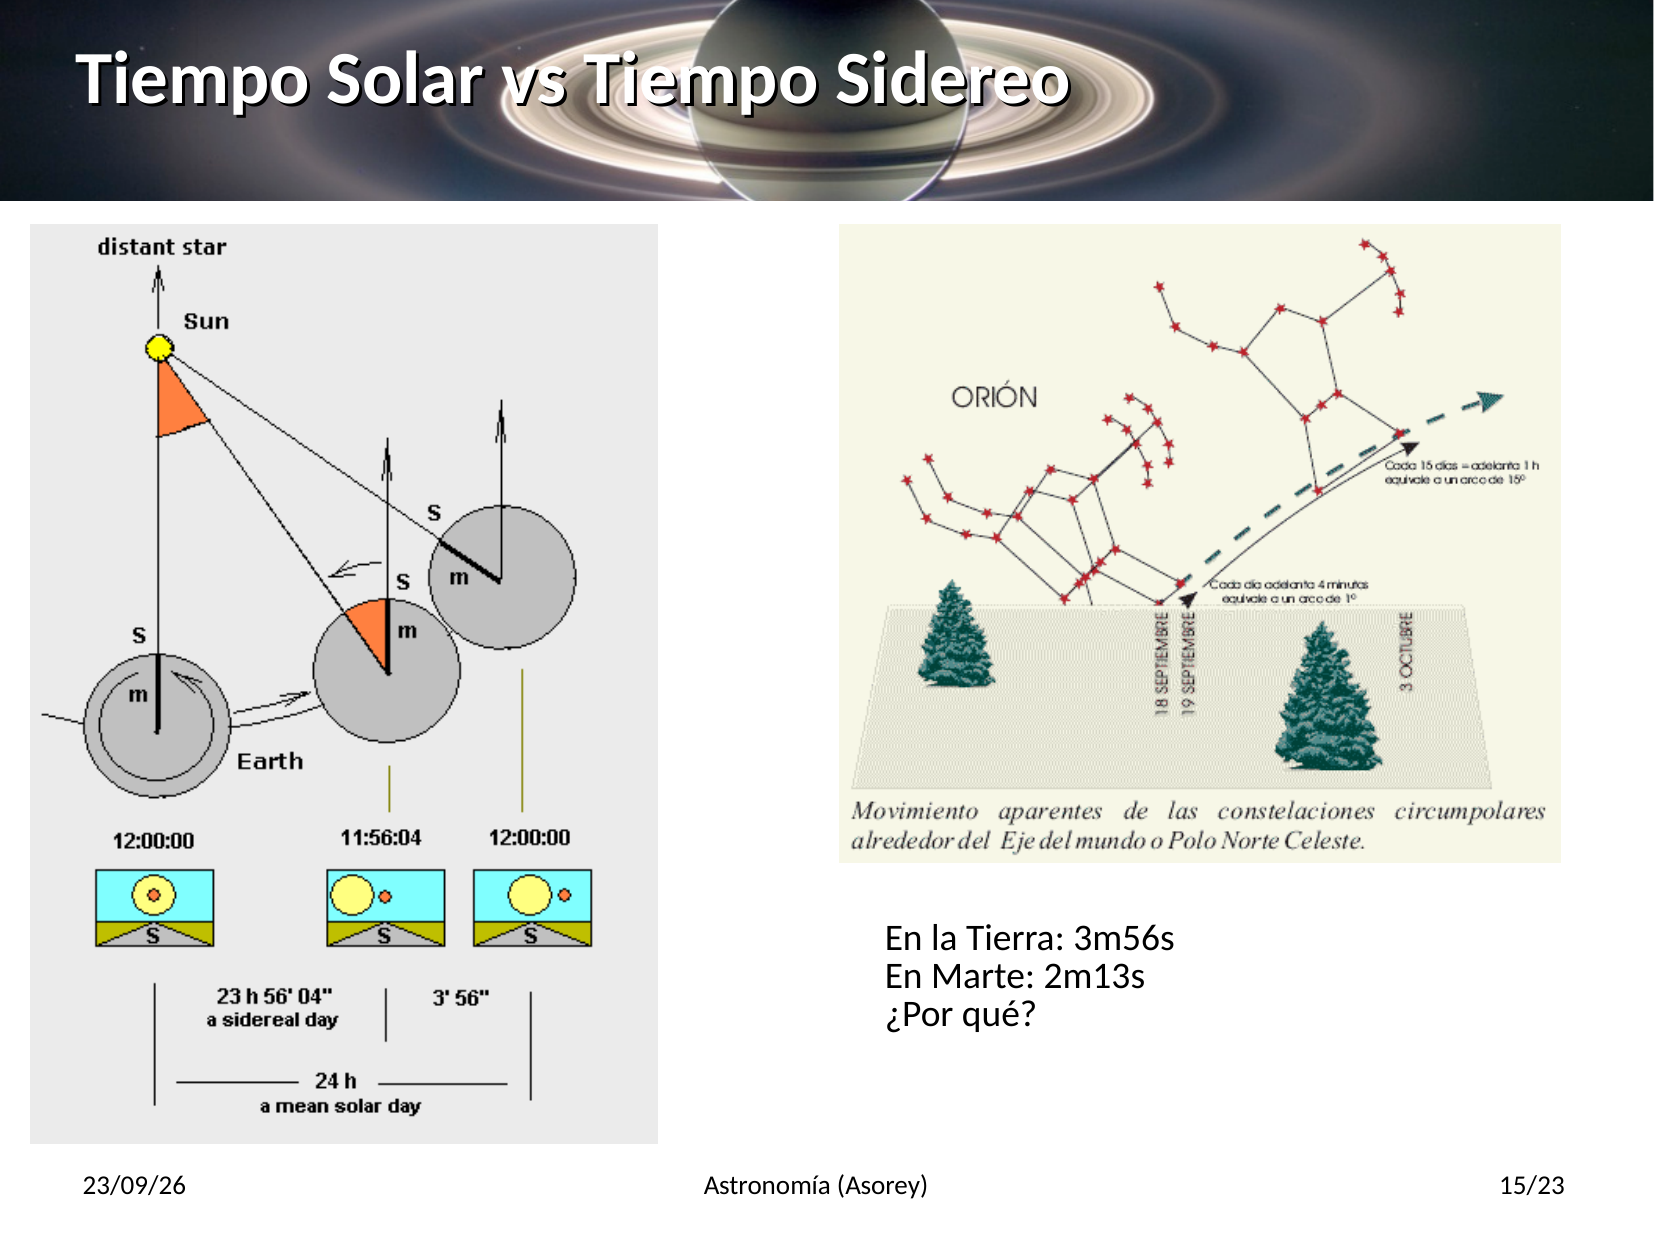

# Tiempo Solar vs Tiempo Sidereo
En la Tierra: 3m56s
En Marte: 2m13s
¿Por qué?
Astronomía (Asorey)
15